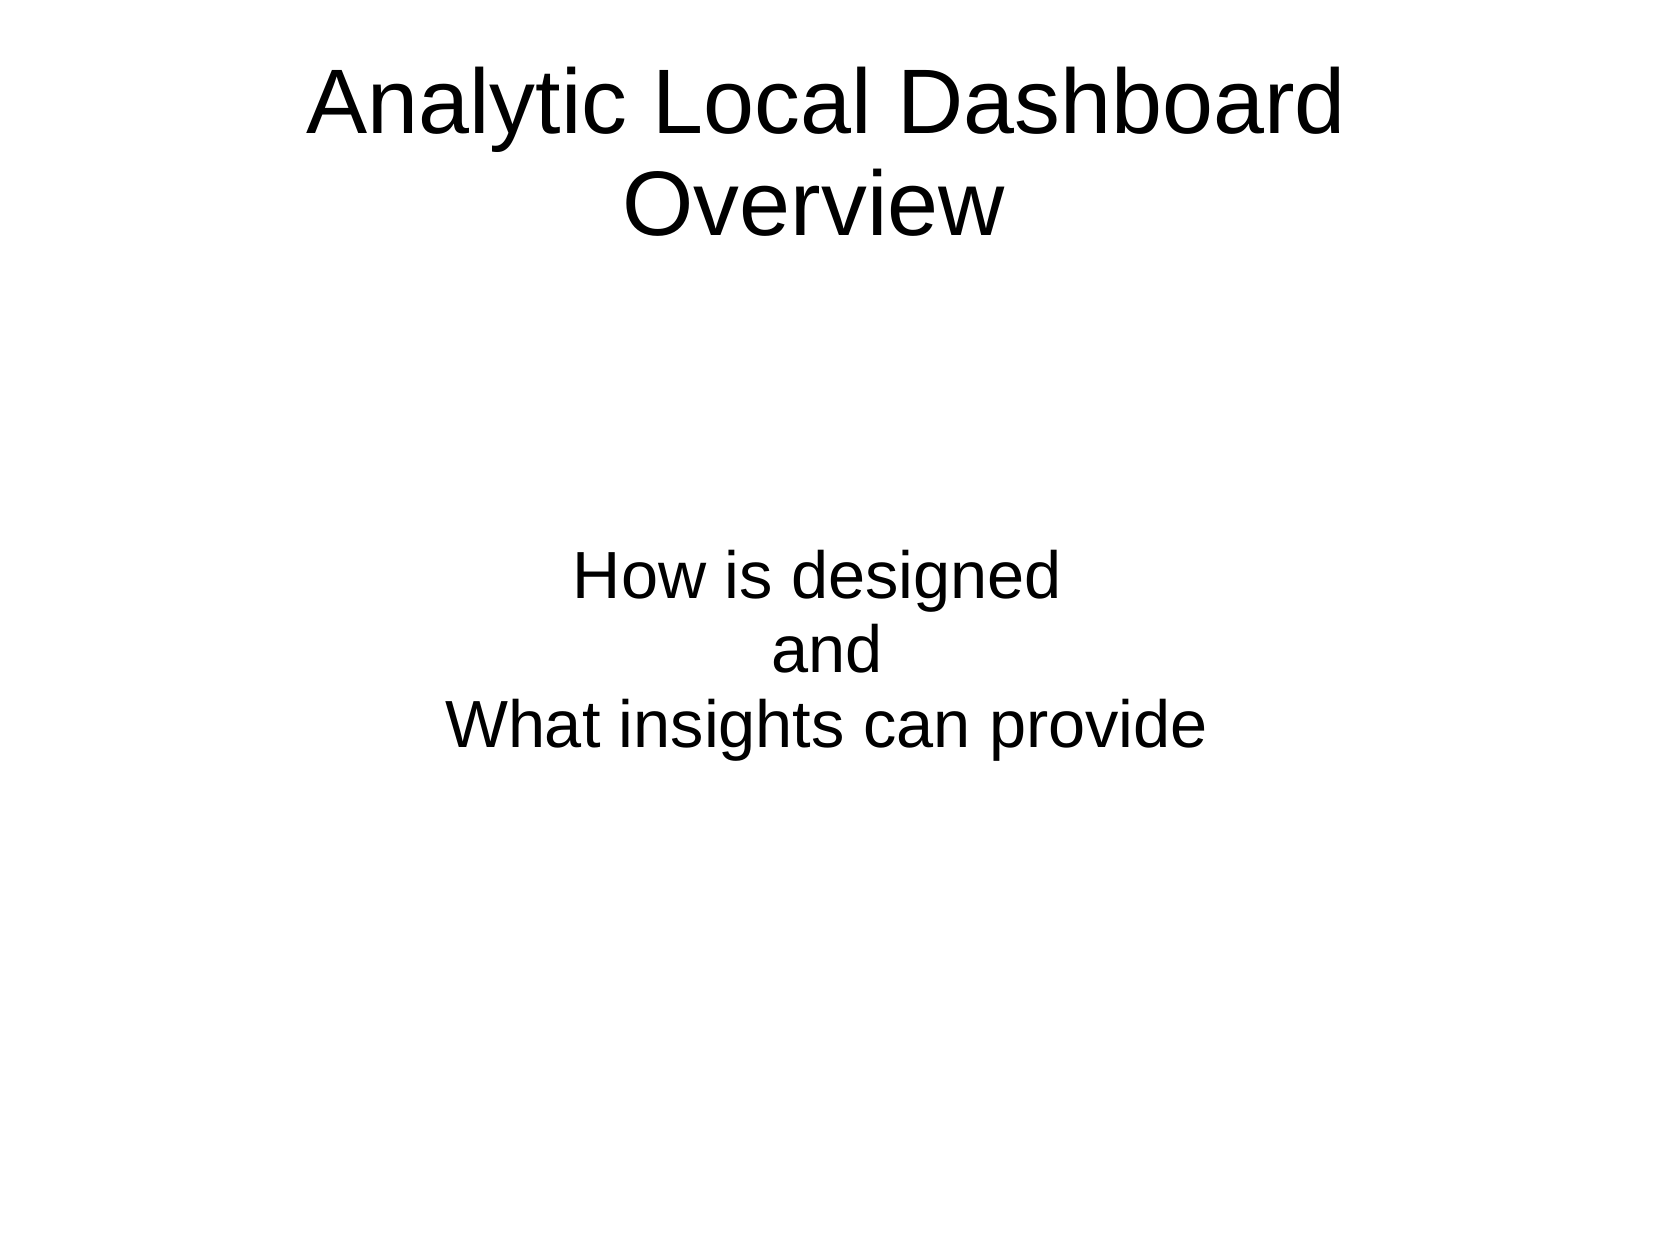

# Analytic Local Dashboard Overview
How is designed
and
What insights can provide